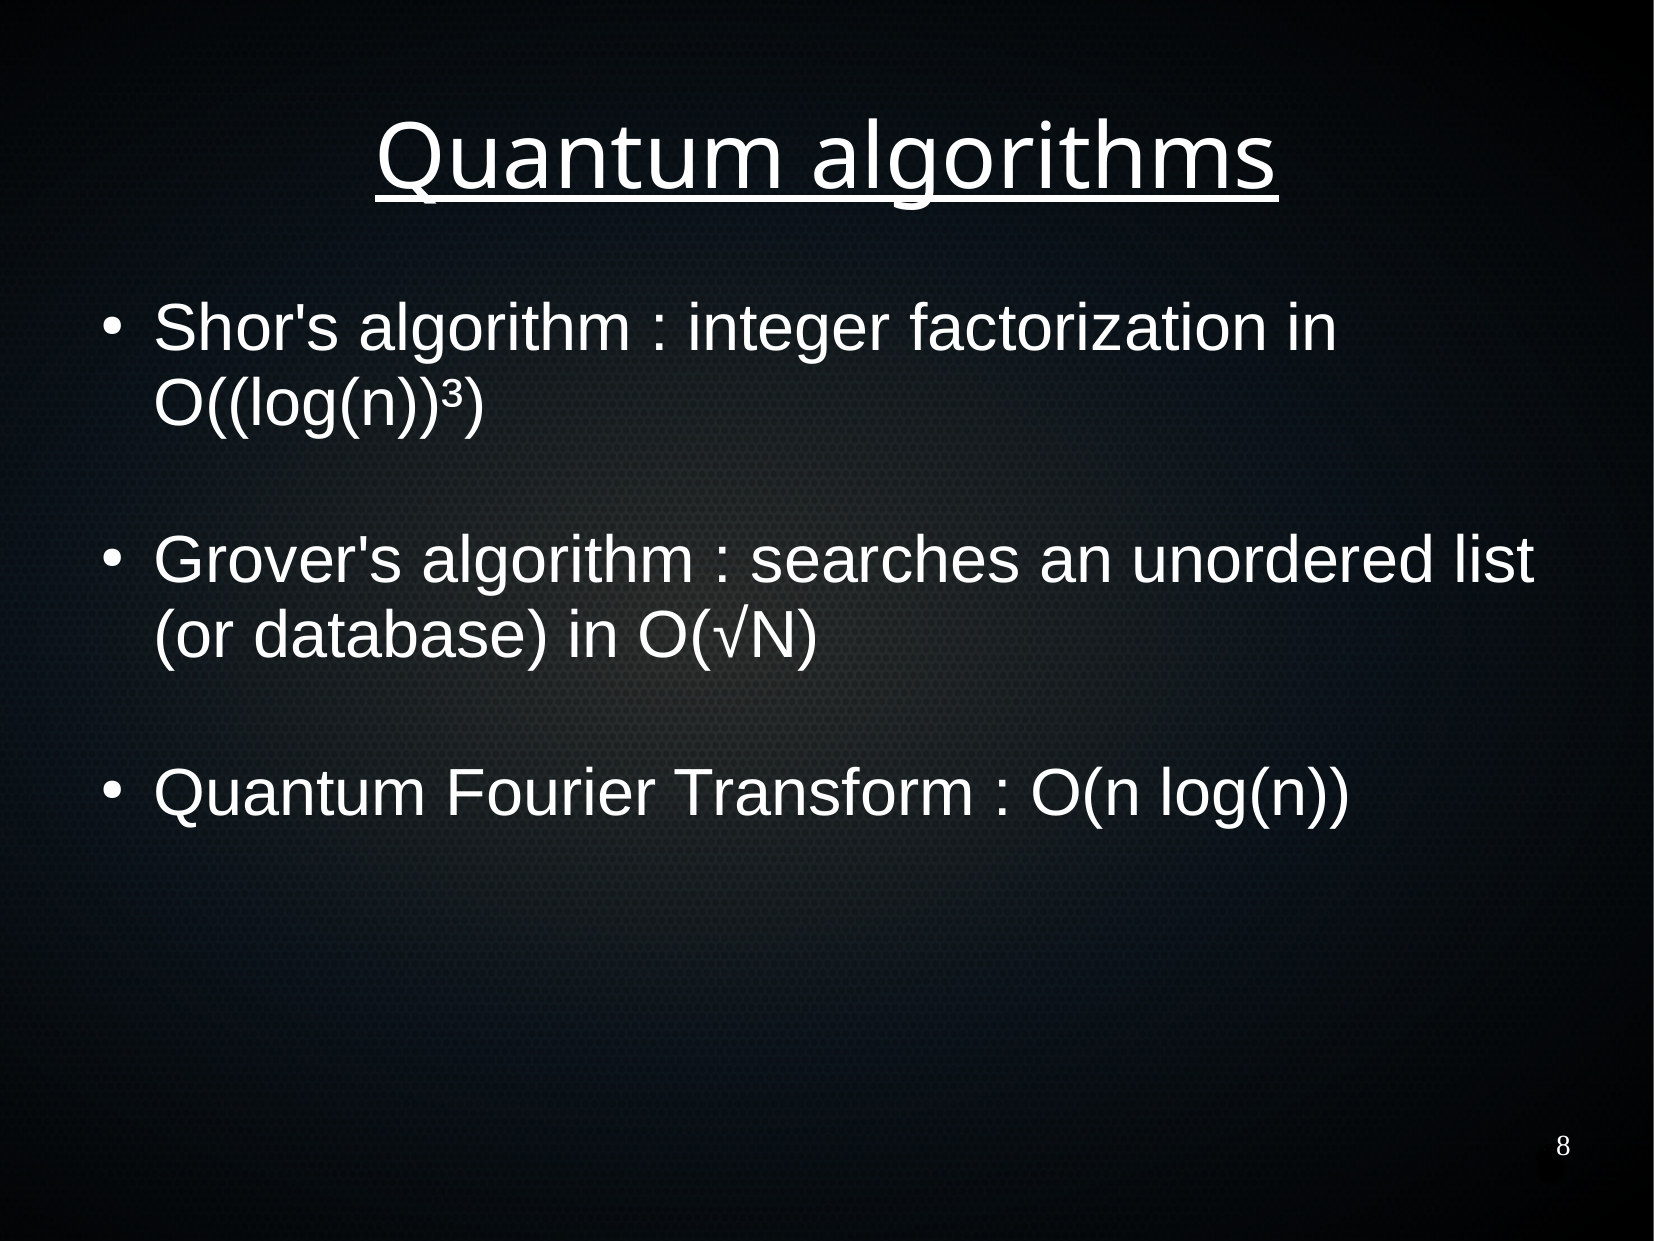

# Quantum algorithms
Shor's algorithm : integer factorization in O((log(n))³)
Grover's algorithm : searches an unordered list (or database) in O(√N)
Quantum Fourier Transform : O(n log(n))
8